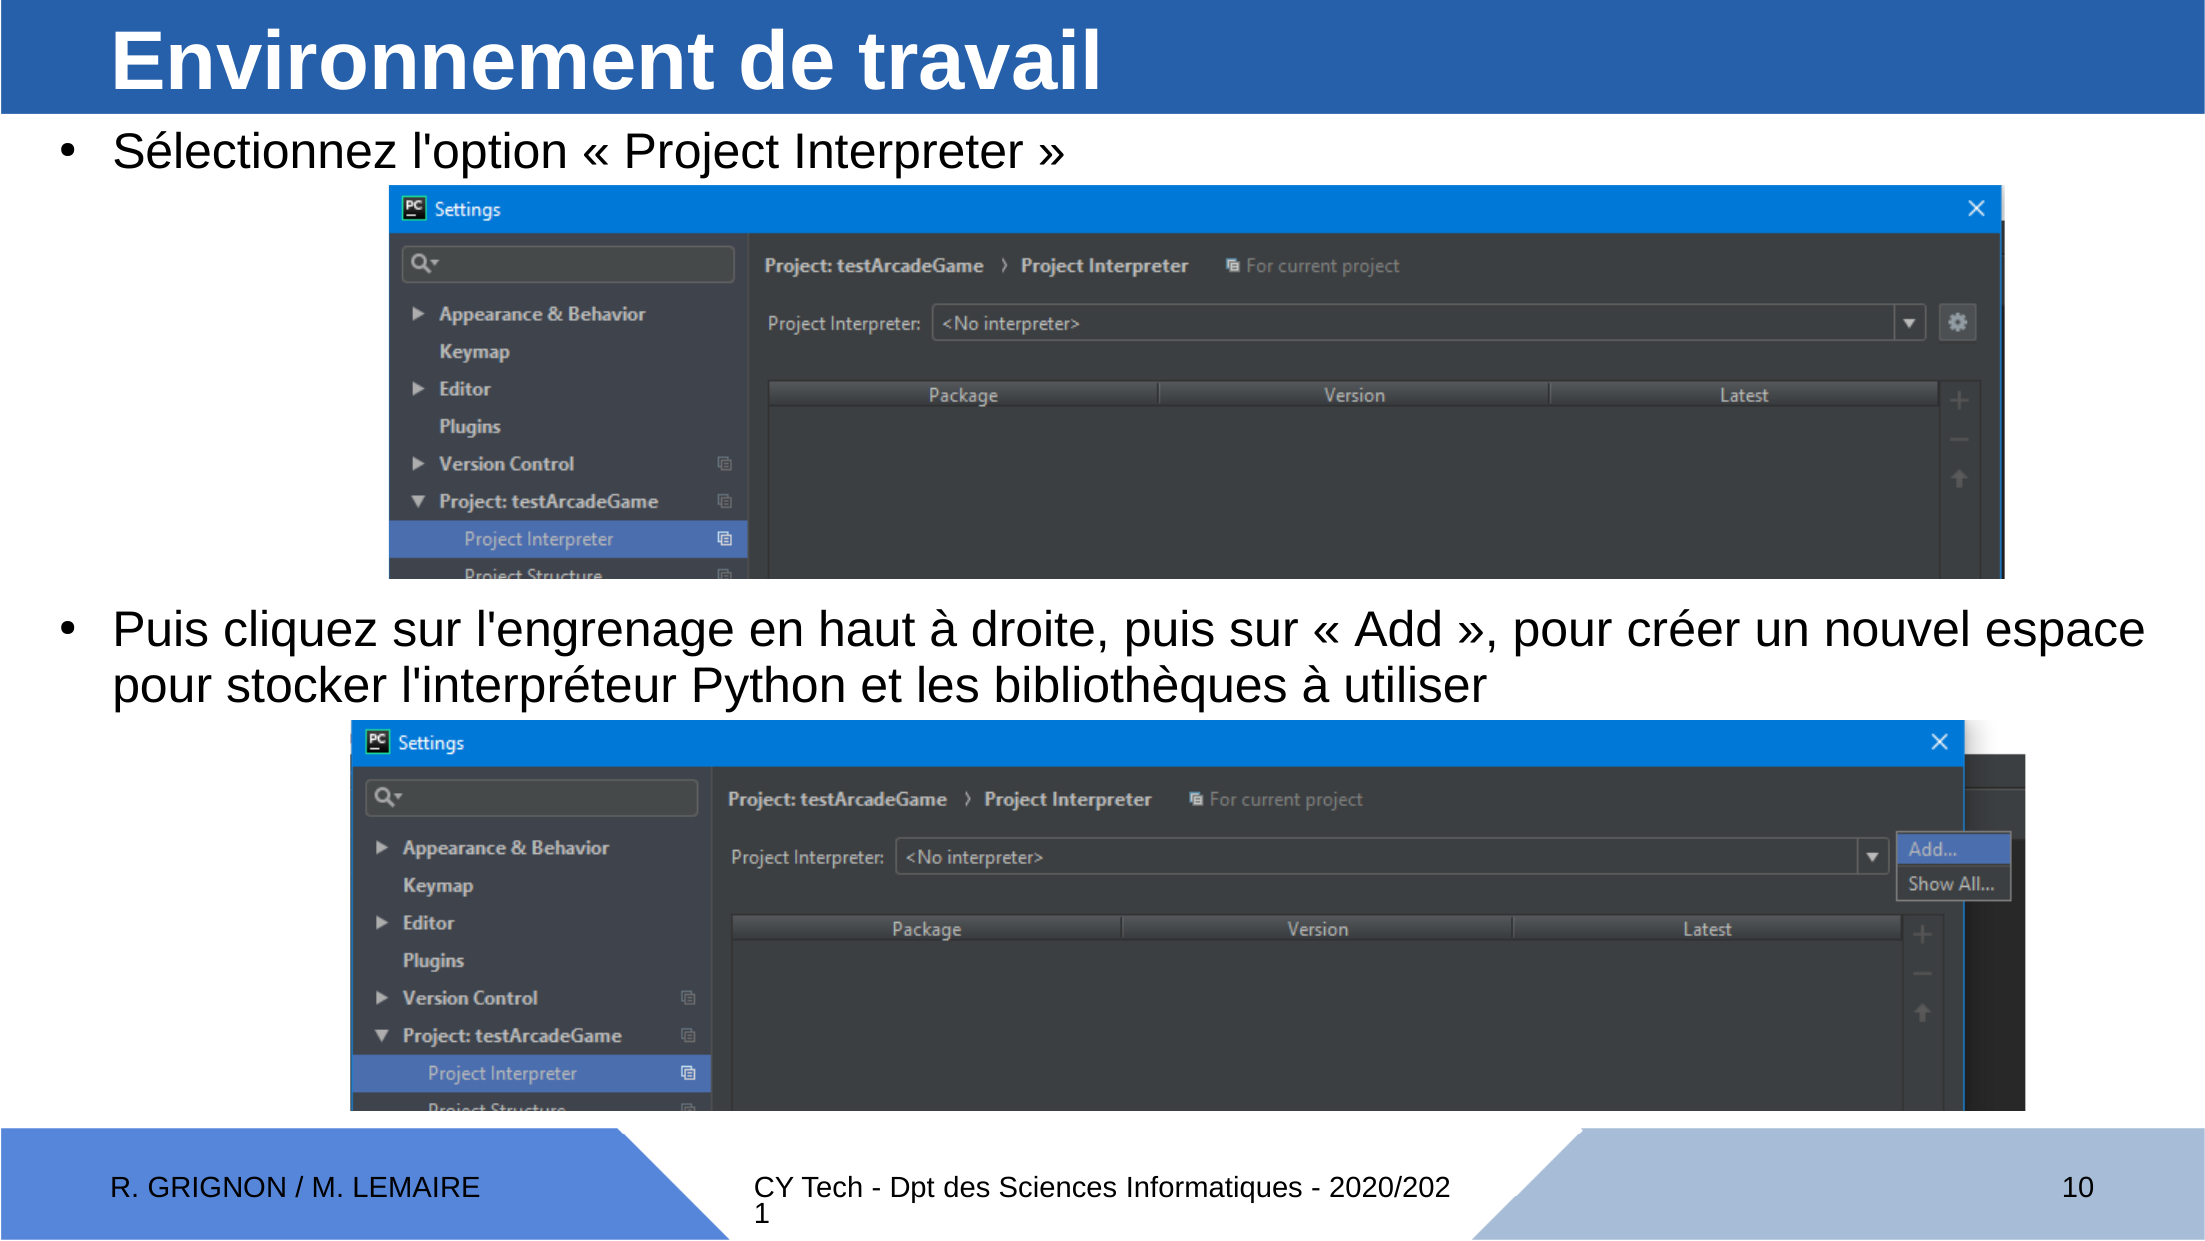

# Environnement de travail
Sélectionnez l'option « Project Interpreter »
Puis cliquez sur l'engrenage en haut à droite, puis sur « Add », pour créer un nouvel espace pour stocker l'interpréteur Python et les bibliothèques à utiliser
R. GRIGNON / M. LEMAIRE
CY Tech - Dpt des Sciences Informatiques - 2020/2021
10